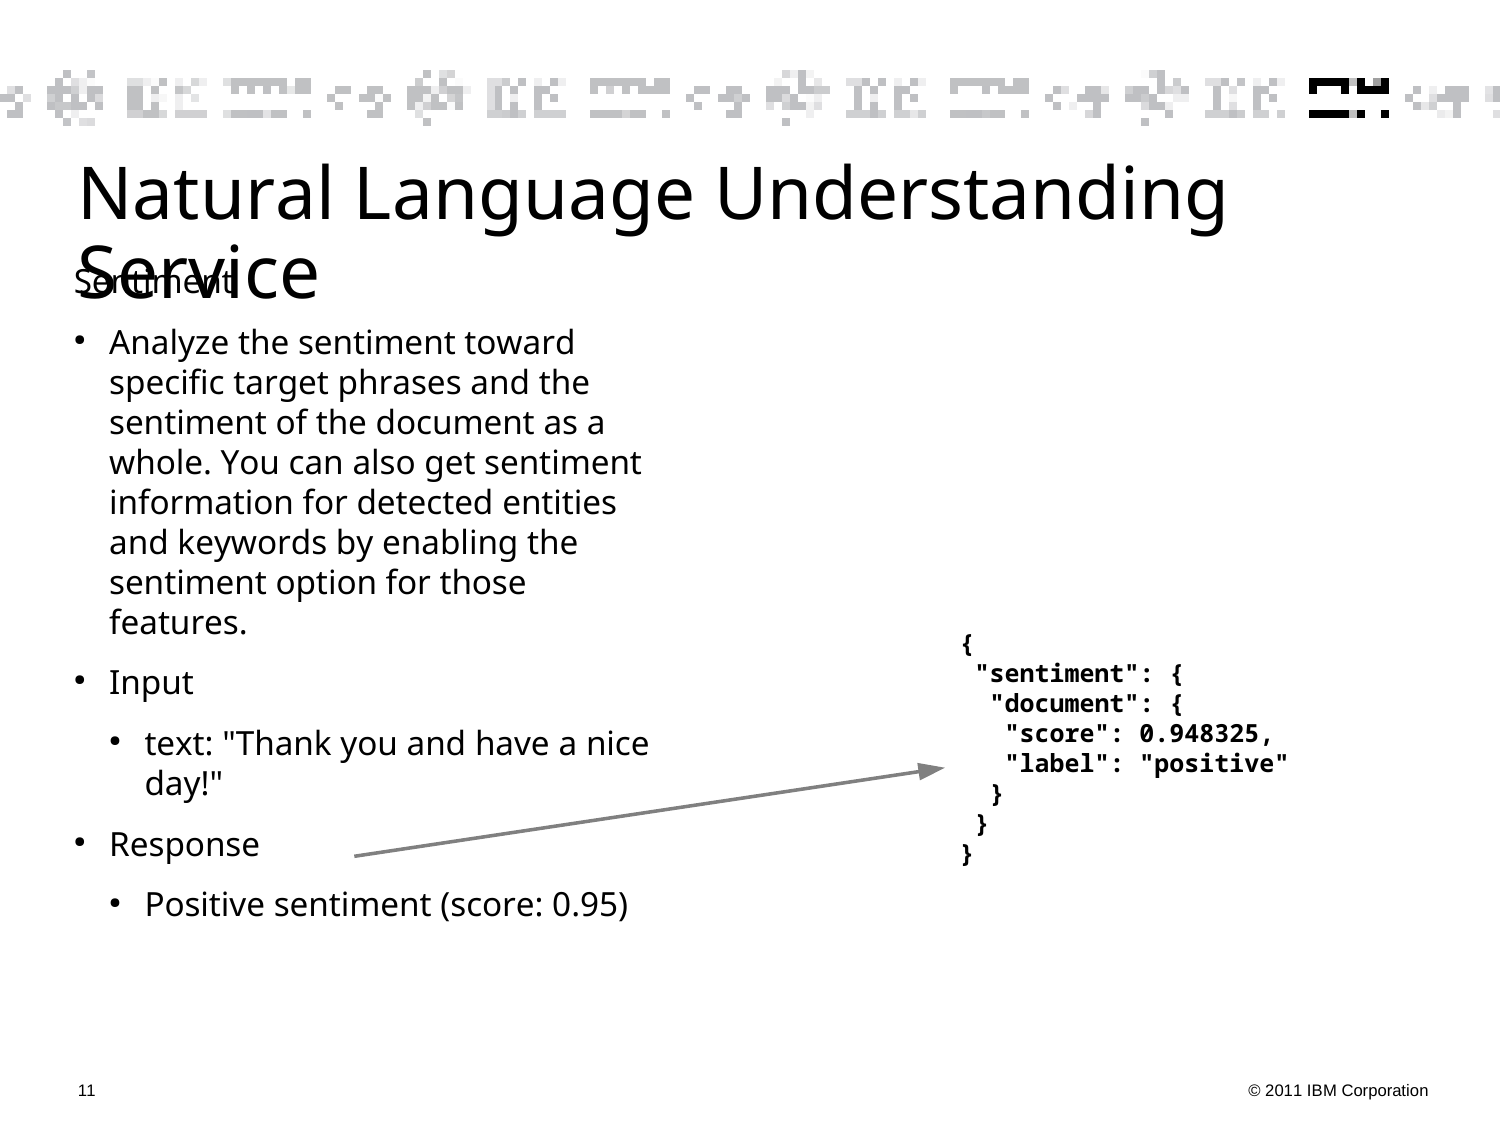

# Natural Language Understanding Service
Sentiment
Analyze the sentiment toward specific target phrases and the sentiment of the document as a whole. You can also get sentiment information for detected entities and keywords by enabling the sentiment option for those features.
Input
text: "Thank you and have a nice day!"
Response
Positive sentiment (score: 0.95)
{
 "sentiment": {
 "document": {
 "score": 0.948325,
 "label": "positive"
 }
 }
}
11